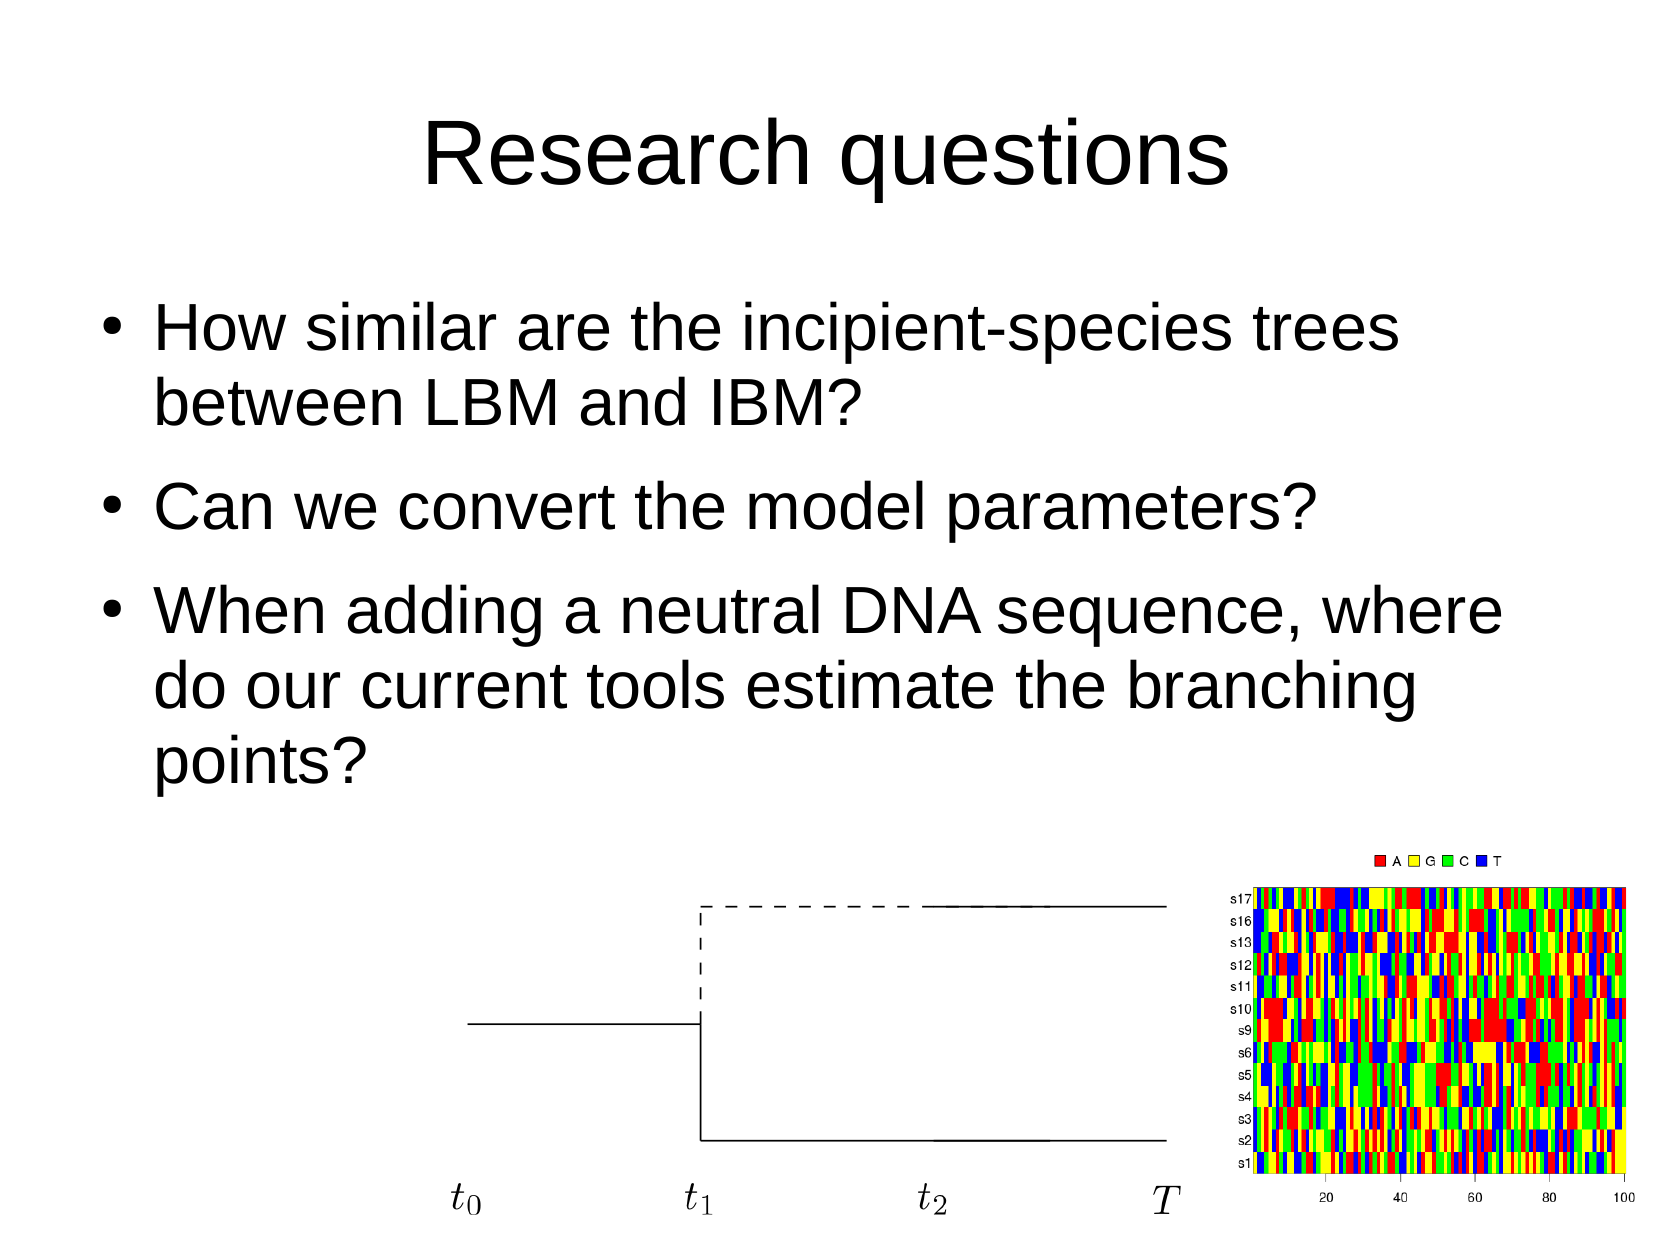

# Research questions
How similar are the incipient-species trees between LBM and IBM?
Can we convert the model parameters?
When adding a neutral DNA sequence, where do our current tools estimate the branching points?